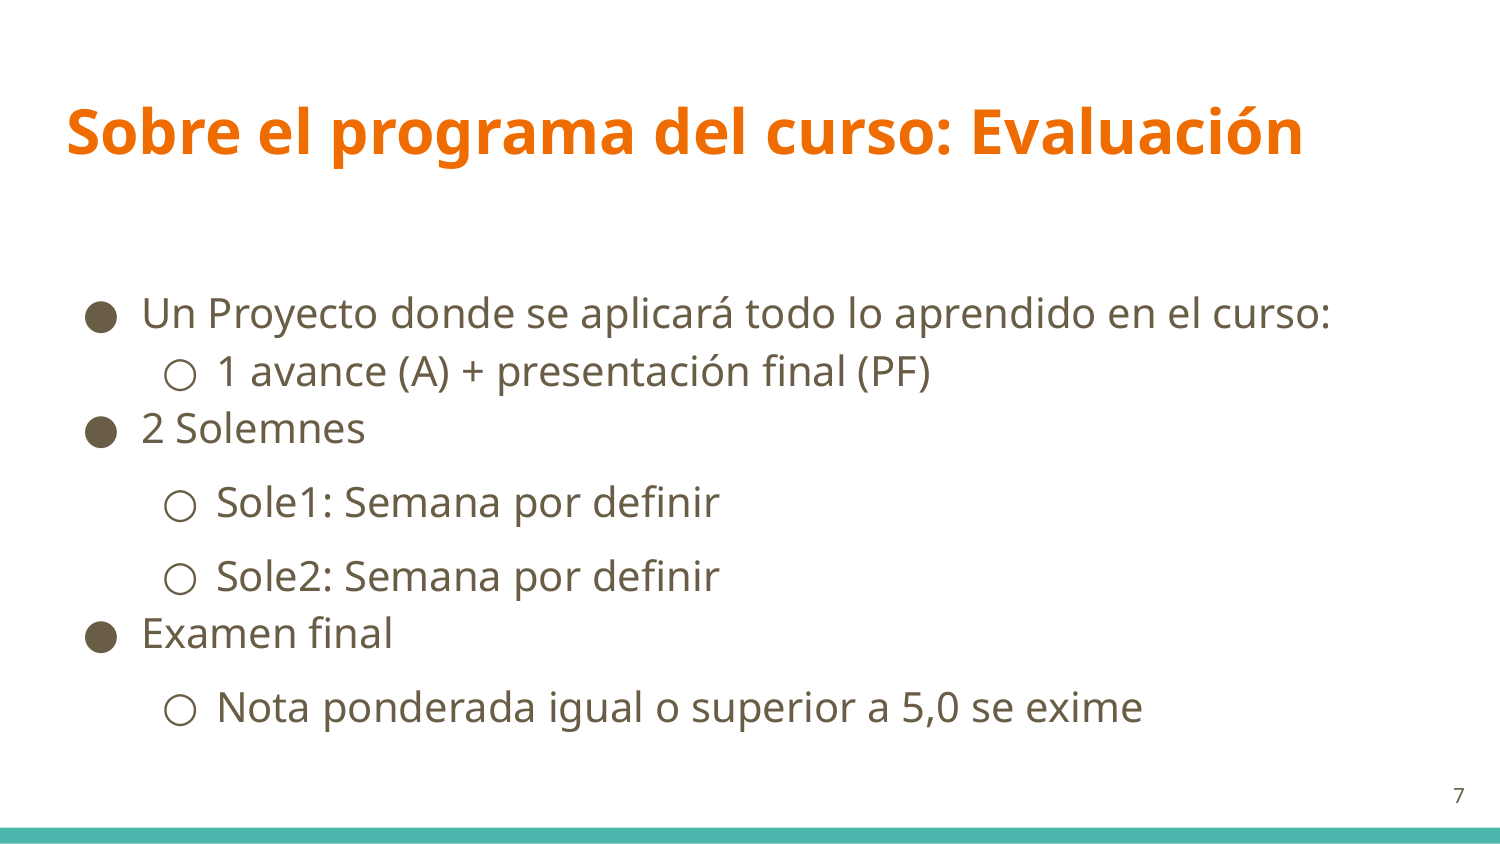

# Sobre el programa del curso: Evaluación
Un Proyecto donde se aplicará todo lo aprendido en el curso:
1 avance (A) + presentación final (PF)
2 Solemnes
Sole1: Semana por definir
Sole2: Semana por definir
Examen final
Nota ponderada igual o superior a 5,0 se exime